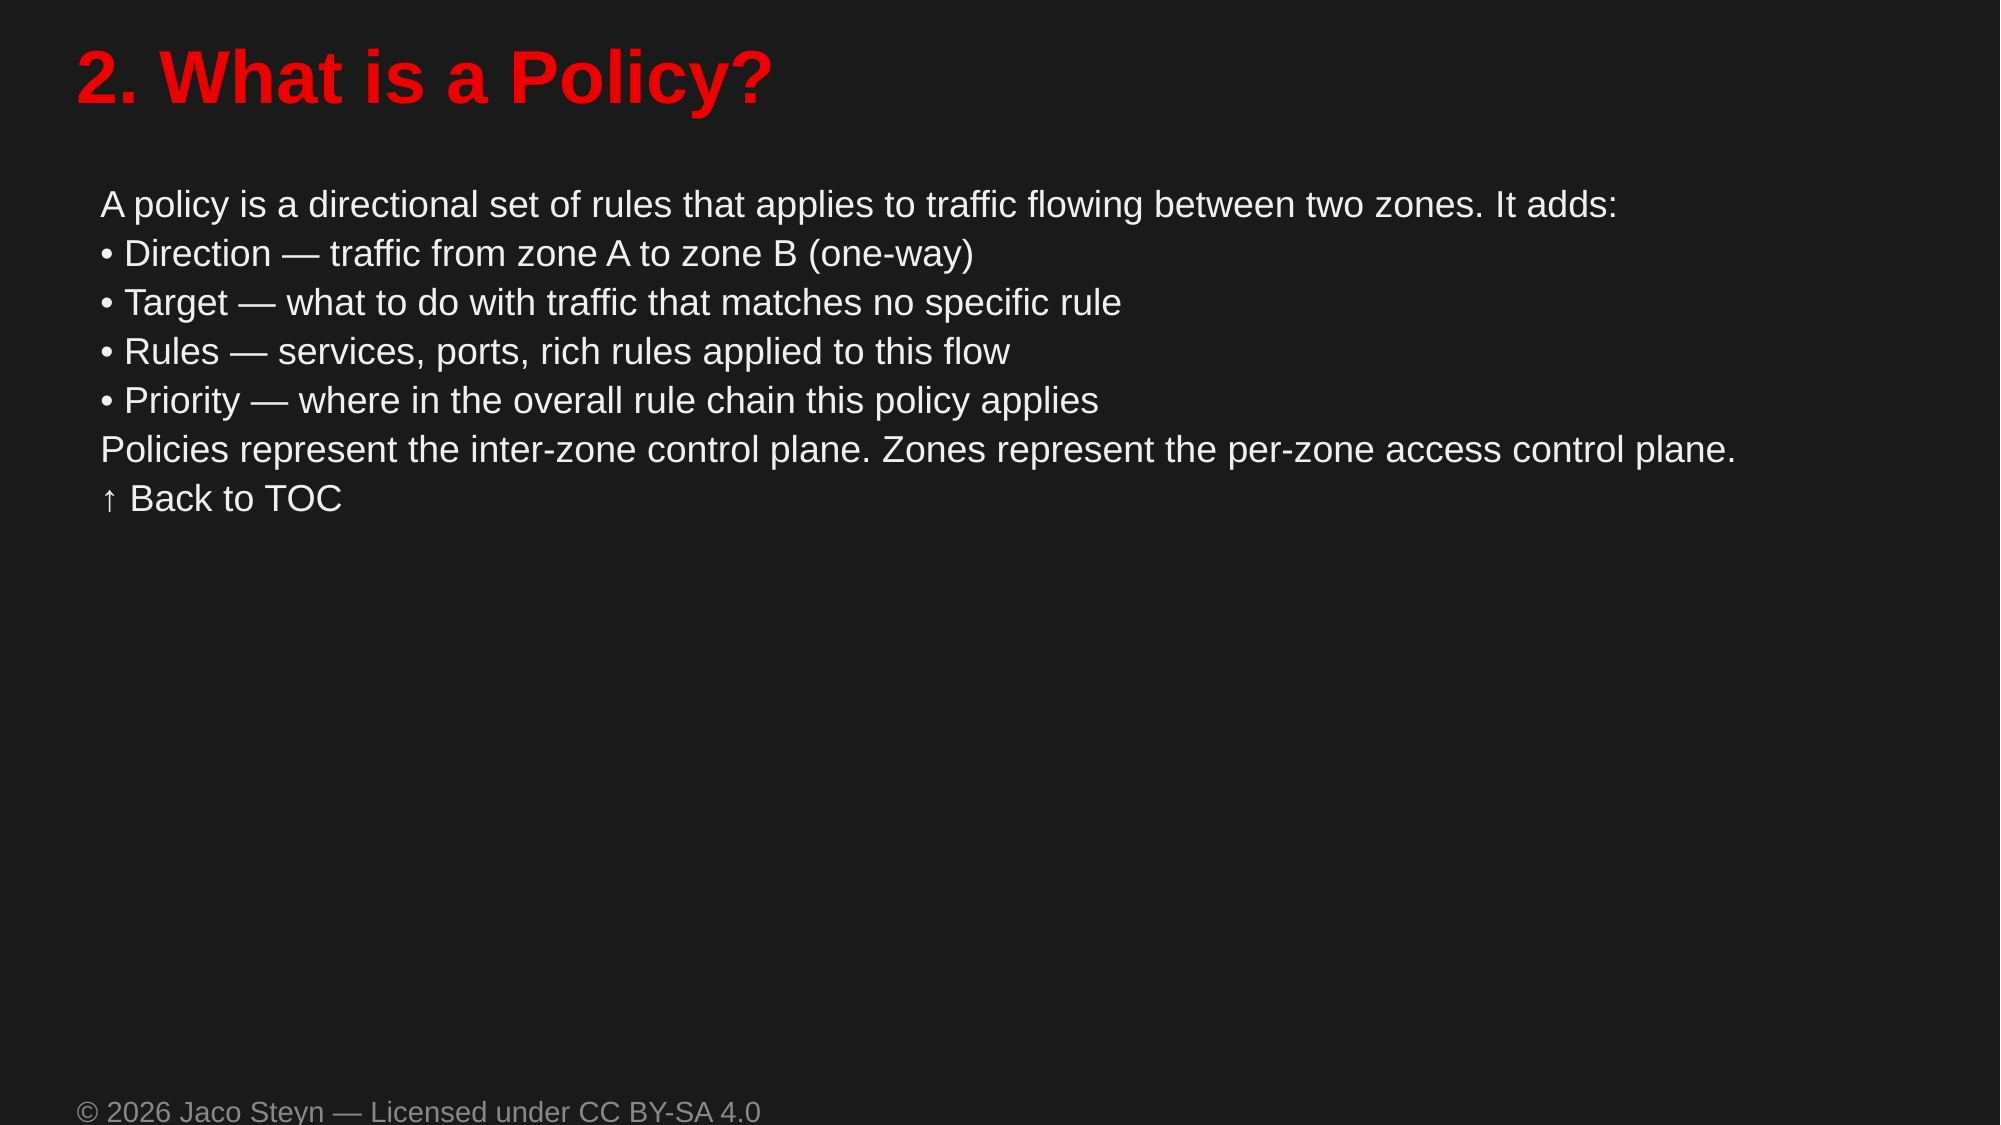

2. What is a Policy?
A policy is a directional set of rules that applies to traffic flowing between two zones. It adds:
• Direction — traffic from zone A to zone B (one-way)
• Target — what to do with traffic that matches no specific rule
• Rules — services, ports, rich rules applied to this flow
• Priority — where in the overall rule chain this policy applies
Policies represent the inter-zone control plane. Zones represent the per-zone access control plane.
↑ Back to TOC
© 2026 Jaco Steyn — Licensed under CC BY-SA 4.0